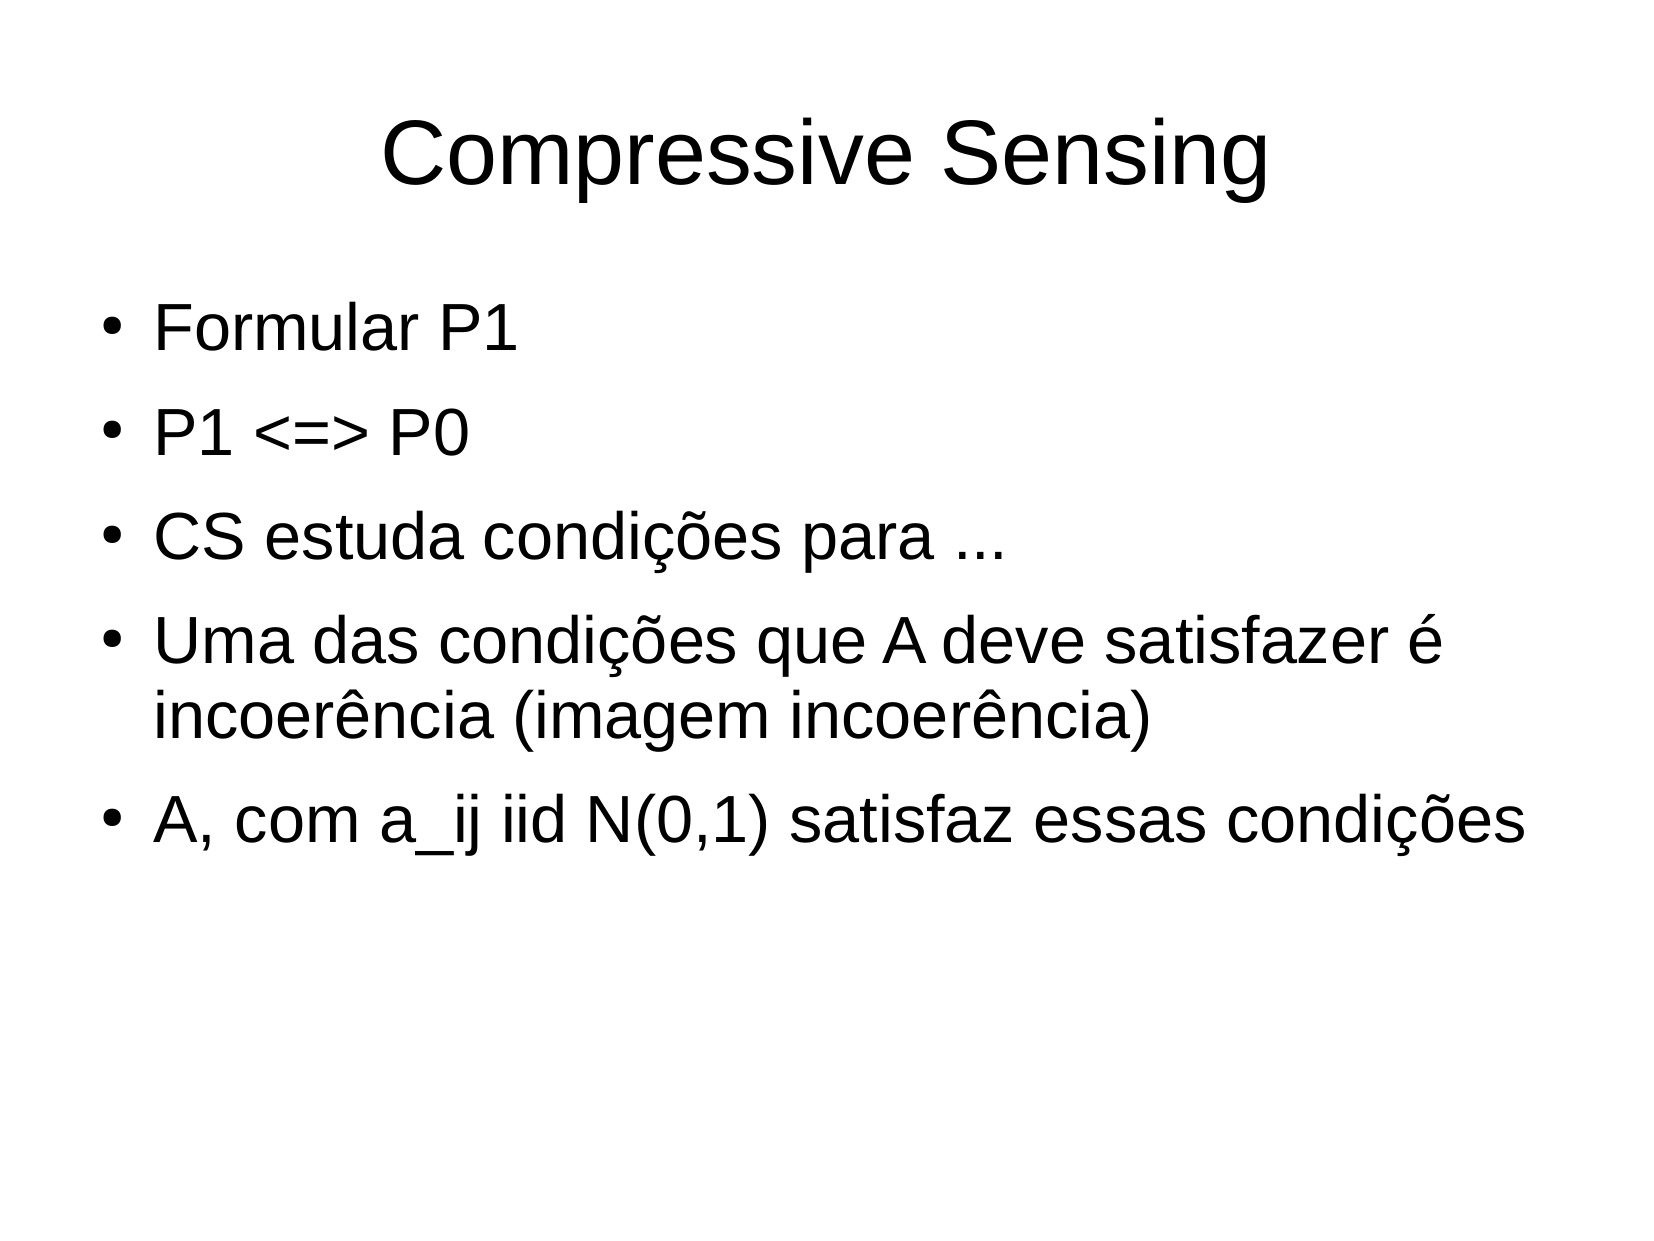

# Compressive Sensing
Formular P1
P1 <=> P0
CS estuda condições para ...
Uma das condições que A deve satisfazer é incoerência (imagem incoerência)
A, com a_ij iid N(0,1) satisfaz essas condições